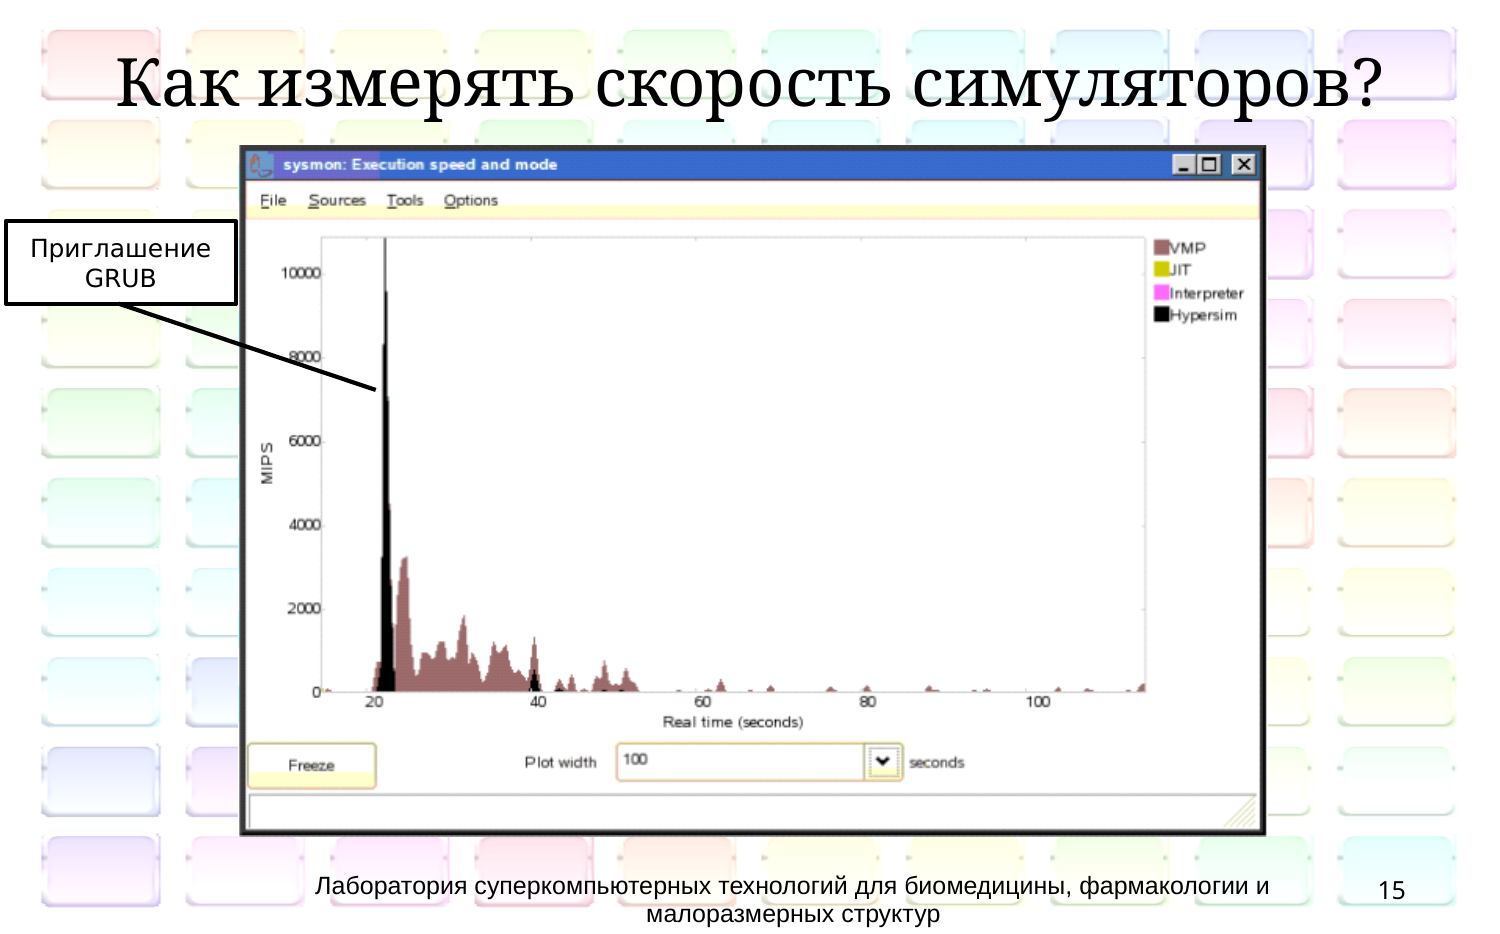

# Как измерять скорость симуляторов?
Приглашение GRUB
Лаборатория суперкомпьютерных технологий для биомедицины, фармакологии и малоразмерных структур